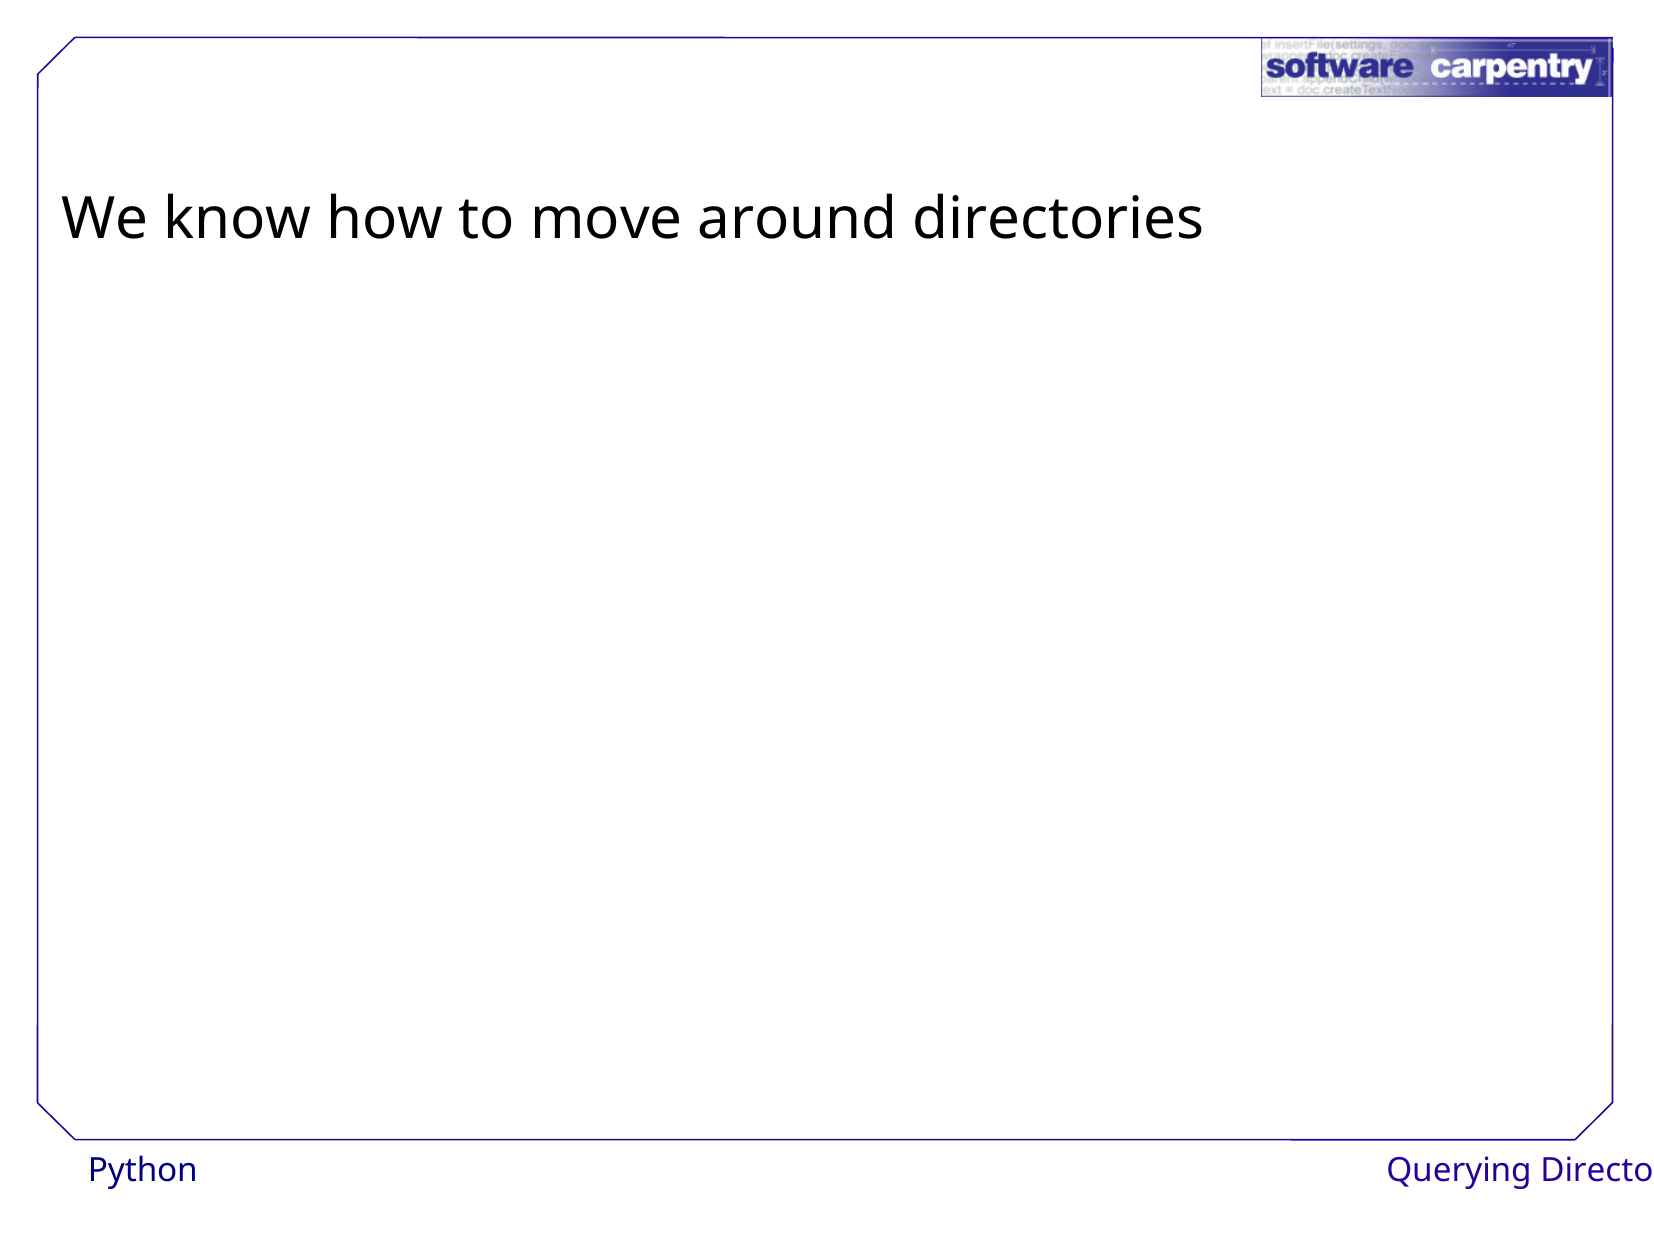

We know how to move around directories